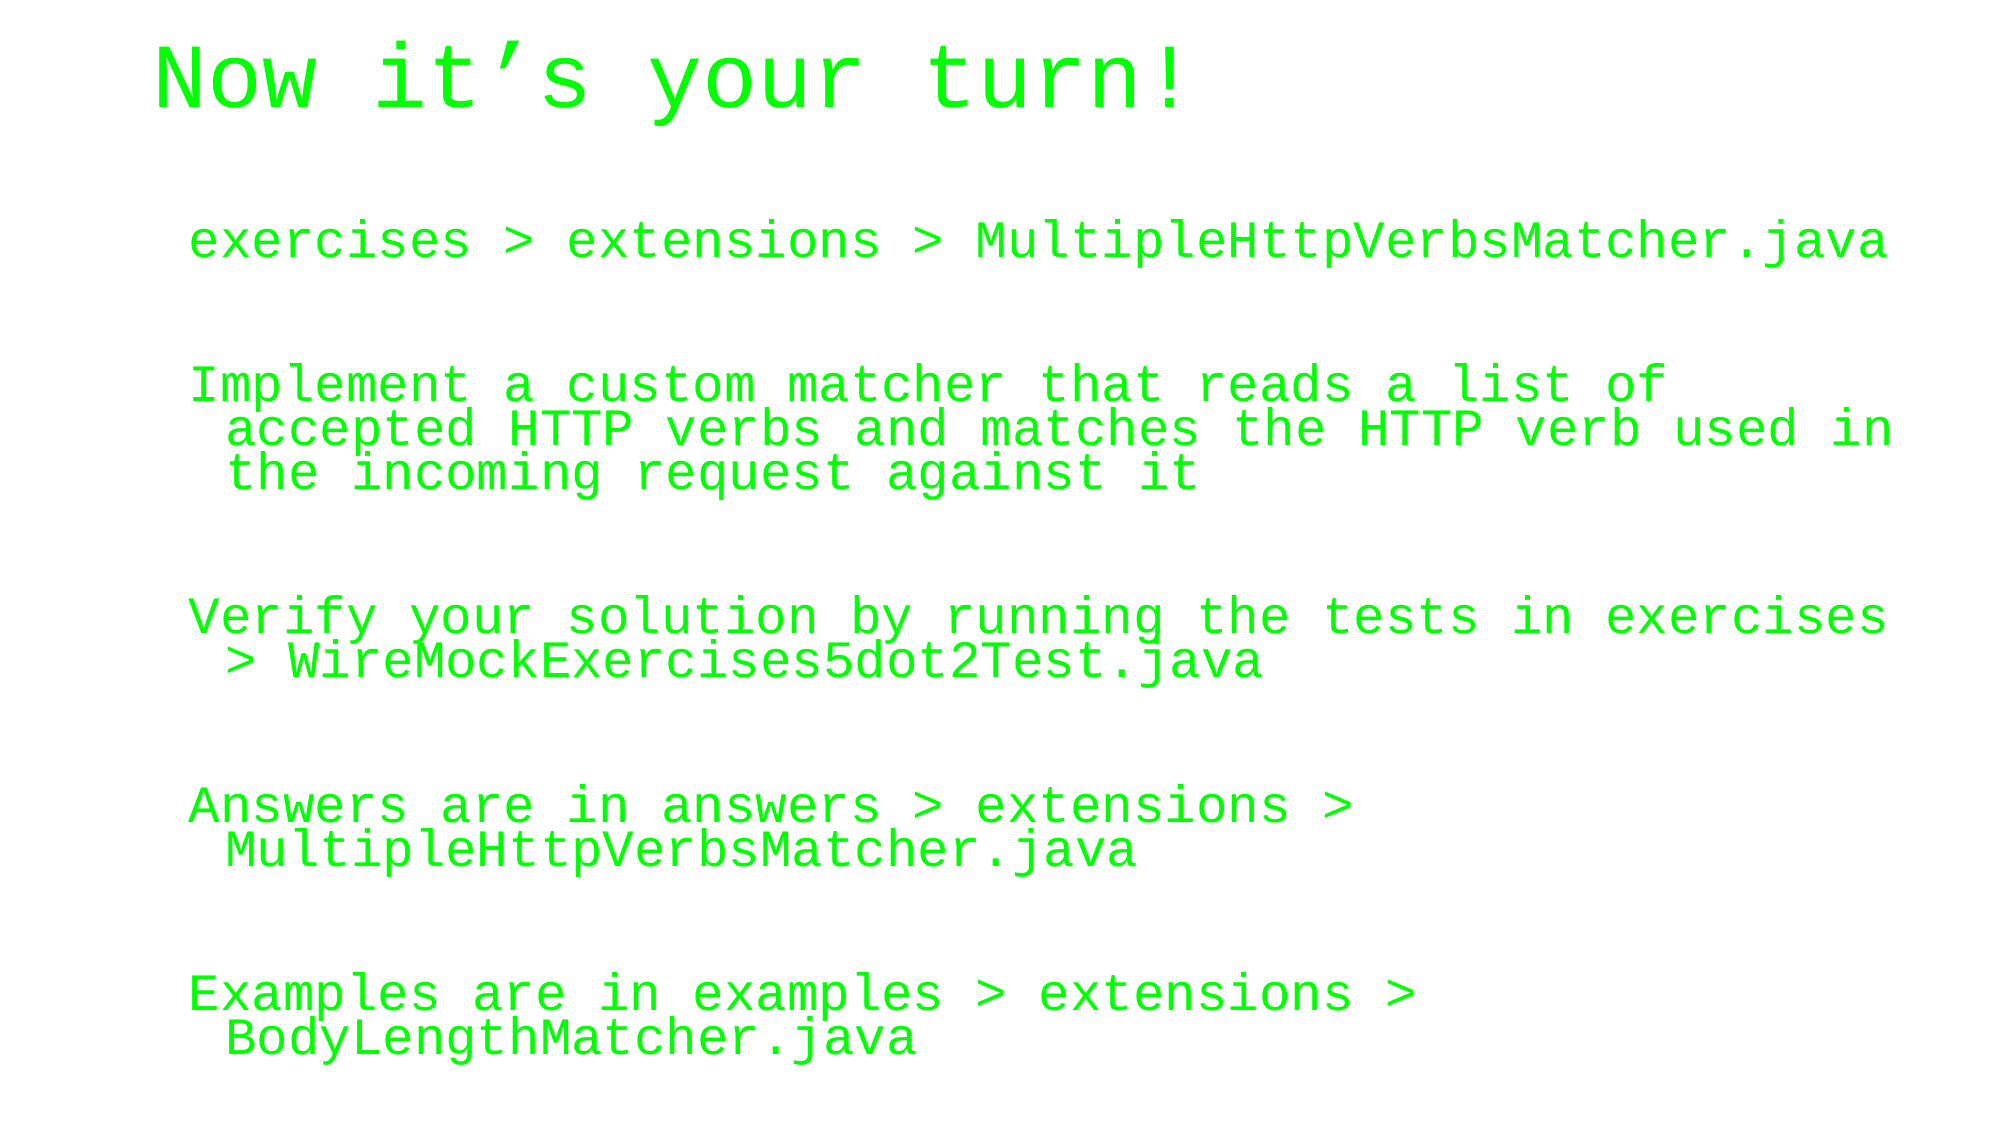

# Now it’s your turn!
exercises > extensions > MultipleHttpVerbsMatcher.java
Implement a custom matcher that reads a list of accepted HTTP verbs and matches the HTTP verb used in the incoming request against it
Verify your solution by running the tests in exercises > WireMockExercises5dot2Test.java
Answers are in answers > extensions > MultipleHttpVerbsMatcher.java
Examples are in examples > extensions > BodyLengthMatcher.java